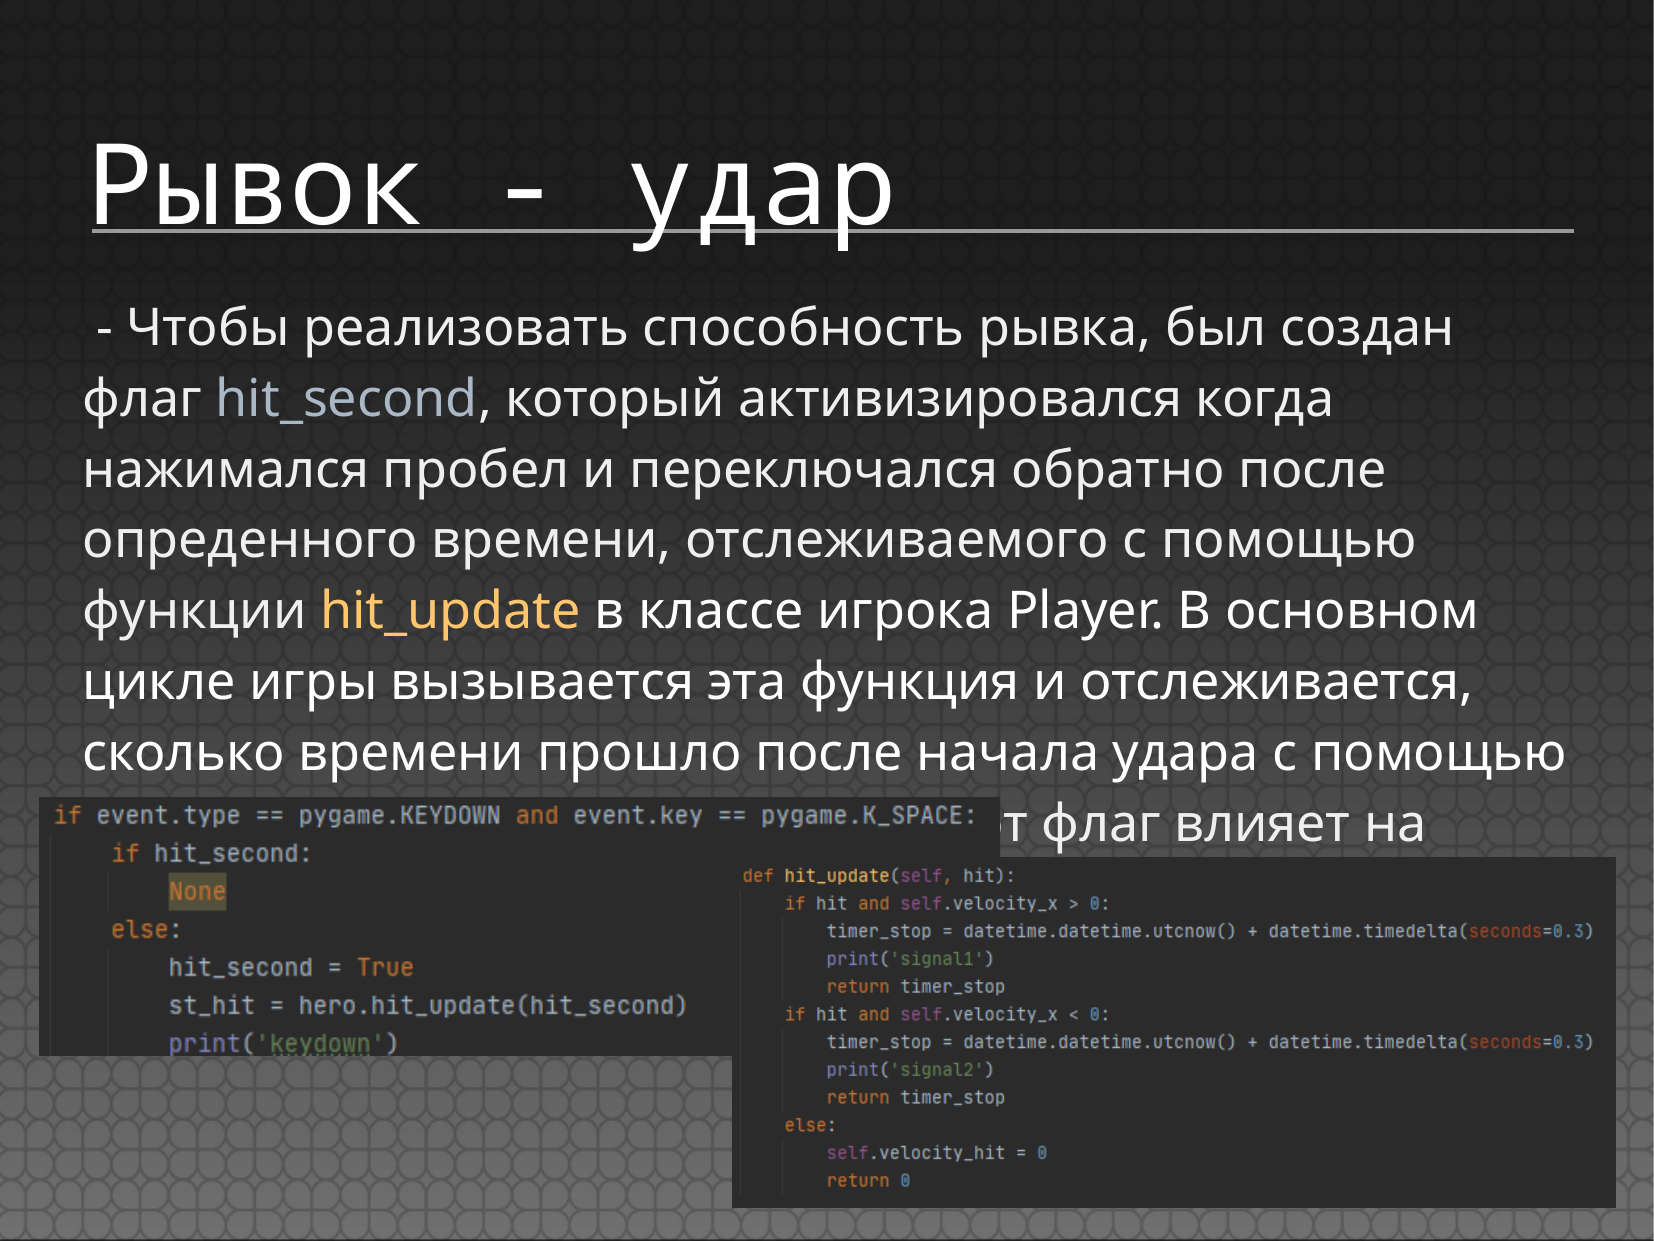

# Рывок - удар
 - Чтобы реализовать способность рывка, был создан флаг hit_second, который активизировался когда нажимался пробел и переключался обратно после опреденного времени, отслеживаемого с помощью функции hit_update в классе игрока Player. В основном цикле игры вызывается эта функция и отслеживается, сколько времени прошло после начала удара с помощью datetime. Одновременно с этим, этот флаг влияет на многие условия внутри классов, таким образом достигается неуязвимость героя во время рывка.